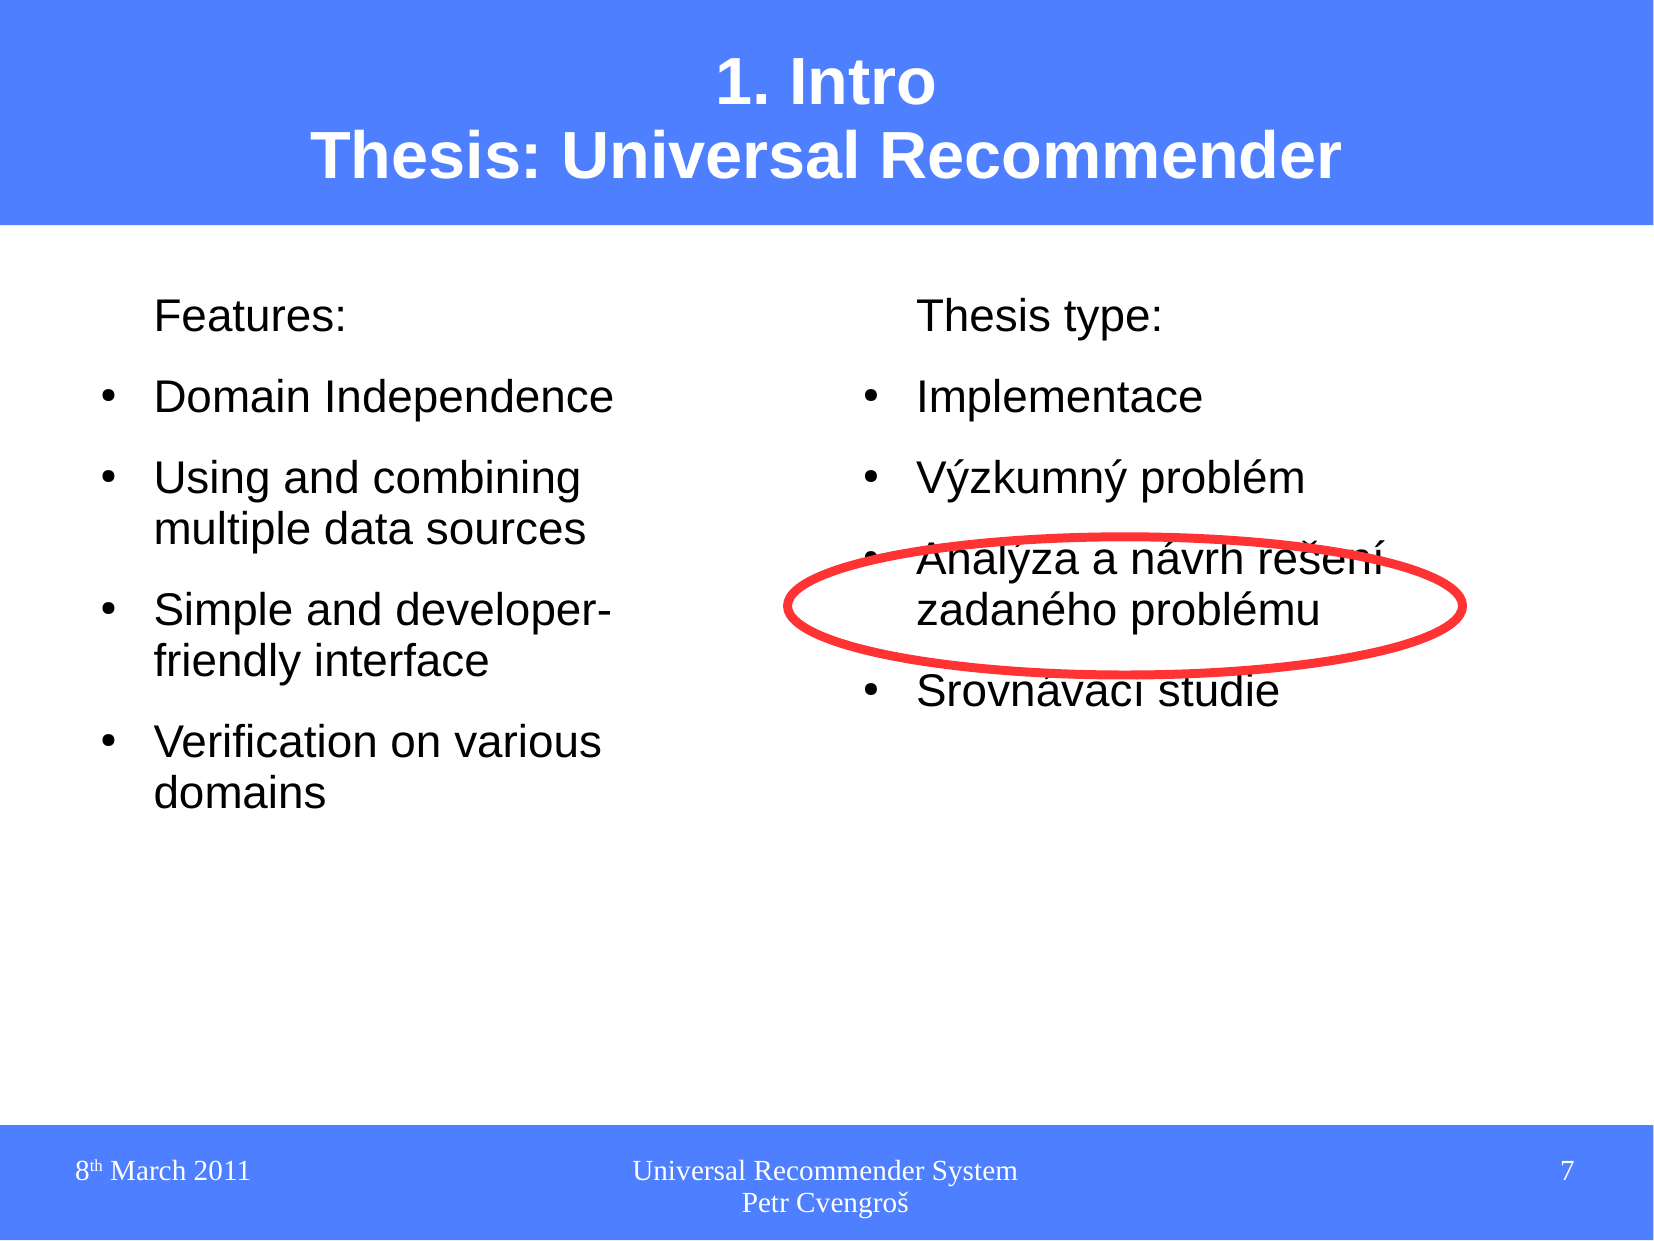

# 1. Intro Thesis: Universal Recommender
Features:
Domain Independence
Using and combining multiple data sources
Simple and developer-friendly interface
Verification on various domains
Thesis type:
Implementace
Výzkumný problém
Analýza a návrh řešení zadaného problému
Srovnávací studie
7